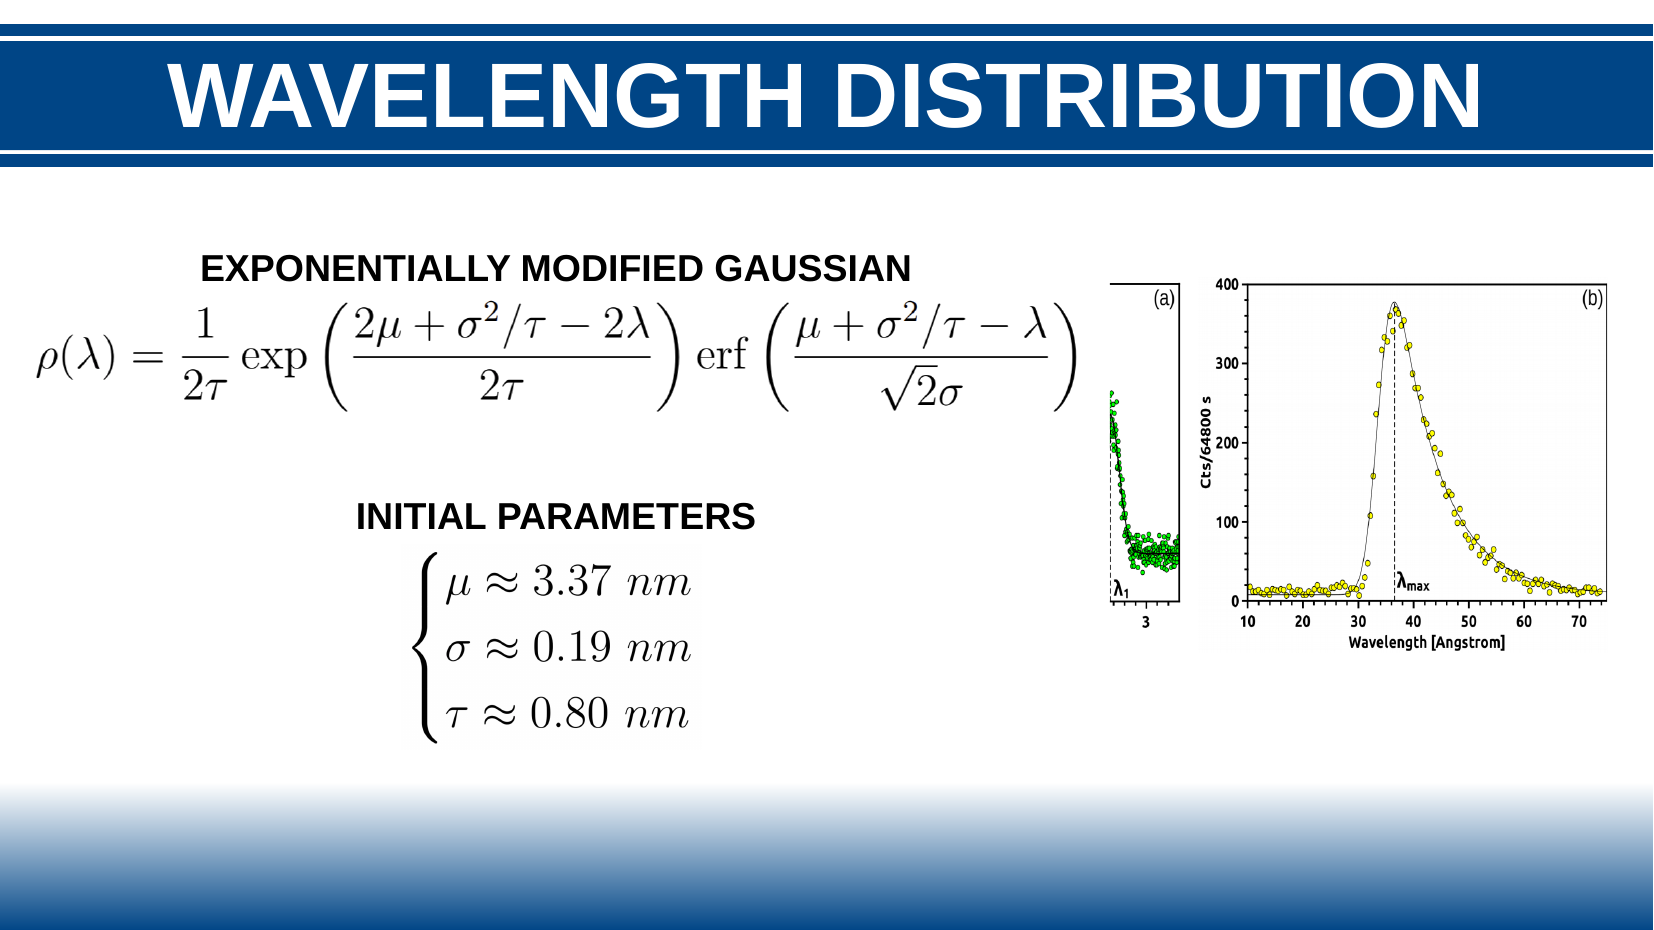

# WAVELENGTH DISTRIBUTION
EXPONENTIALLY MODIFIED GAUSSIAN
INITIAL PARAMETERS